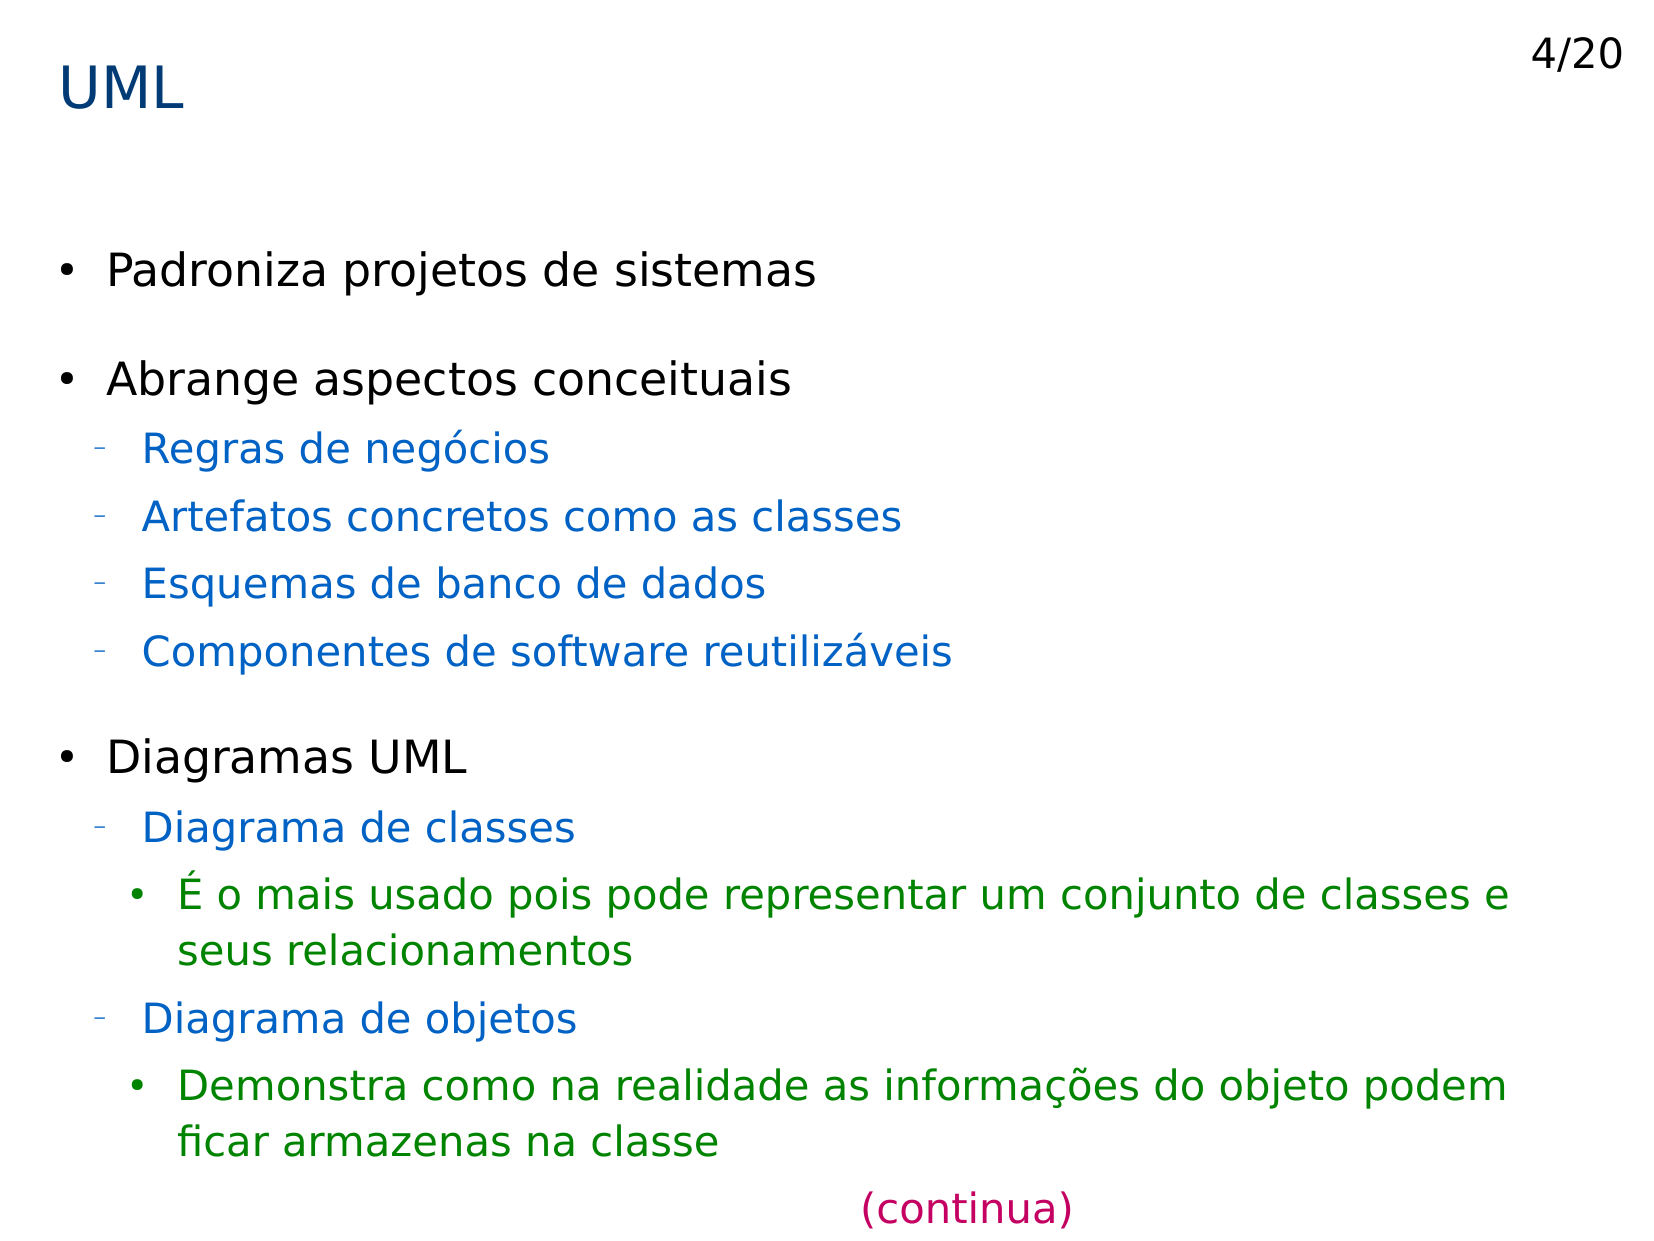

# UML
4
Padroniza projetos de sistemas
Abrange aspectos conceituais
Regras de negócios
Artefatos concretos como as classes
Esquemas de banco de dados
Componentes de software reutilizáveis
Diagramas UML
Diagrama de classes
É o mais usado pois pode representar um conjunto de classes e seus relacionamentos
Diagrama de objetos
Demonstra como na realidade as informações do objeto podem ficar armazenas na classe
(continua)